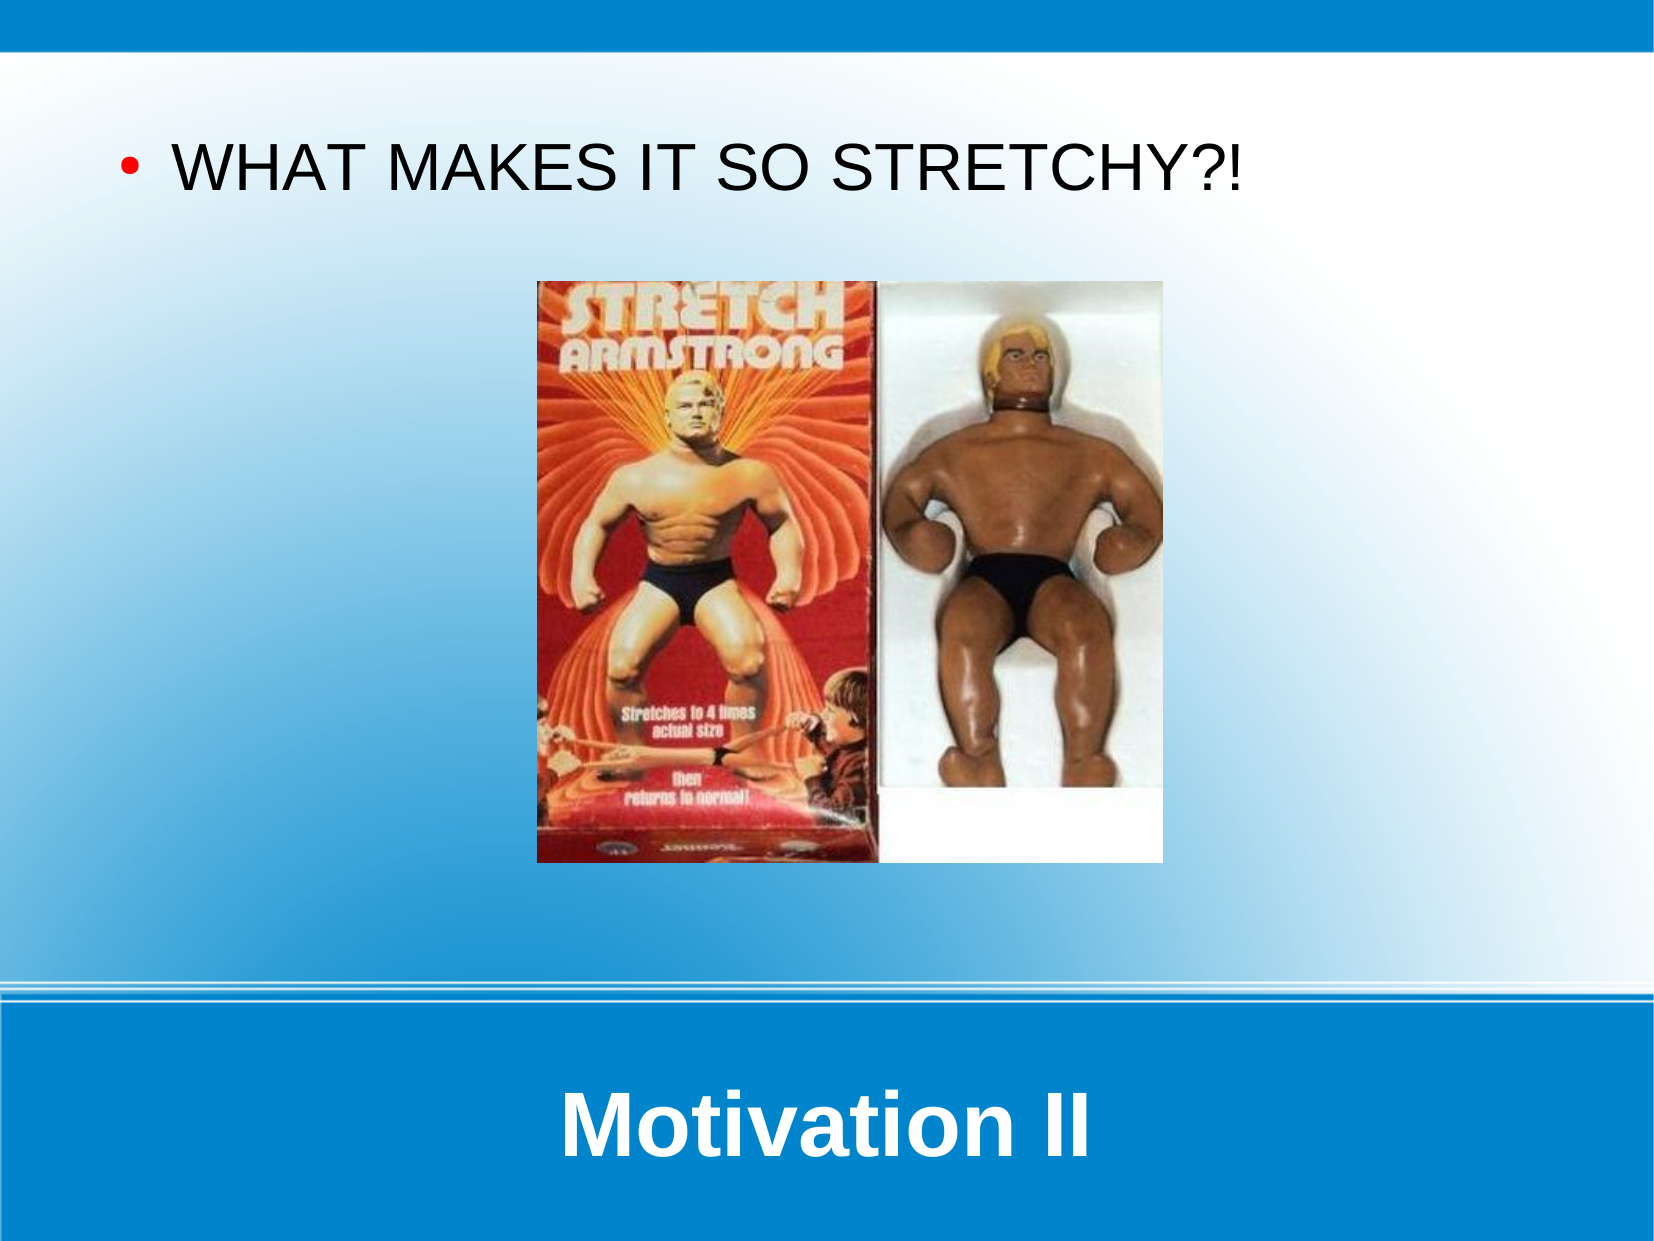

WHAT MAKES IT SO STRETCHY?!
# Motivation II